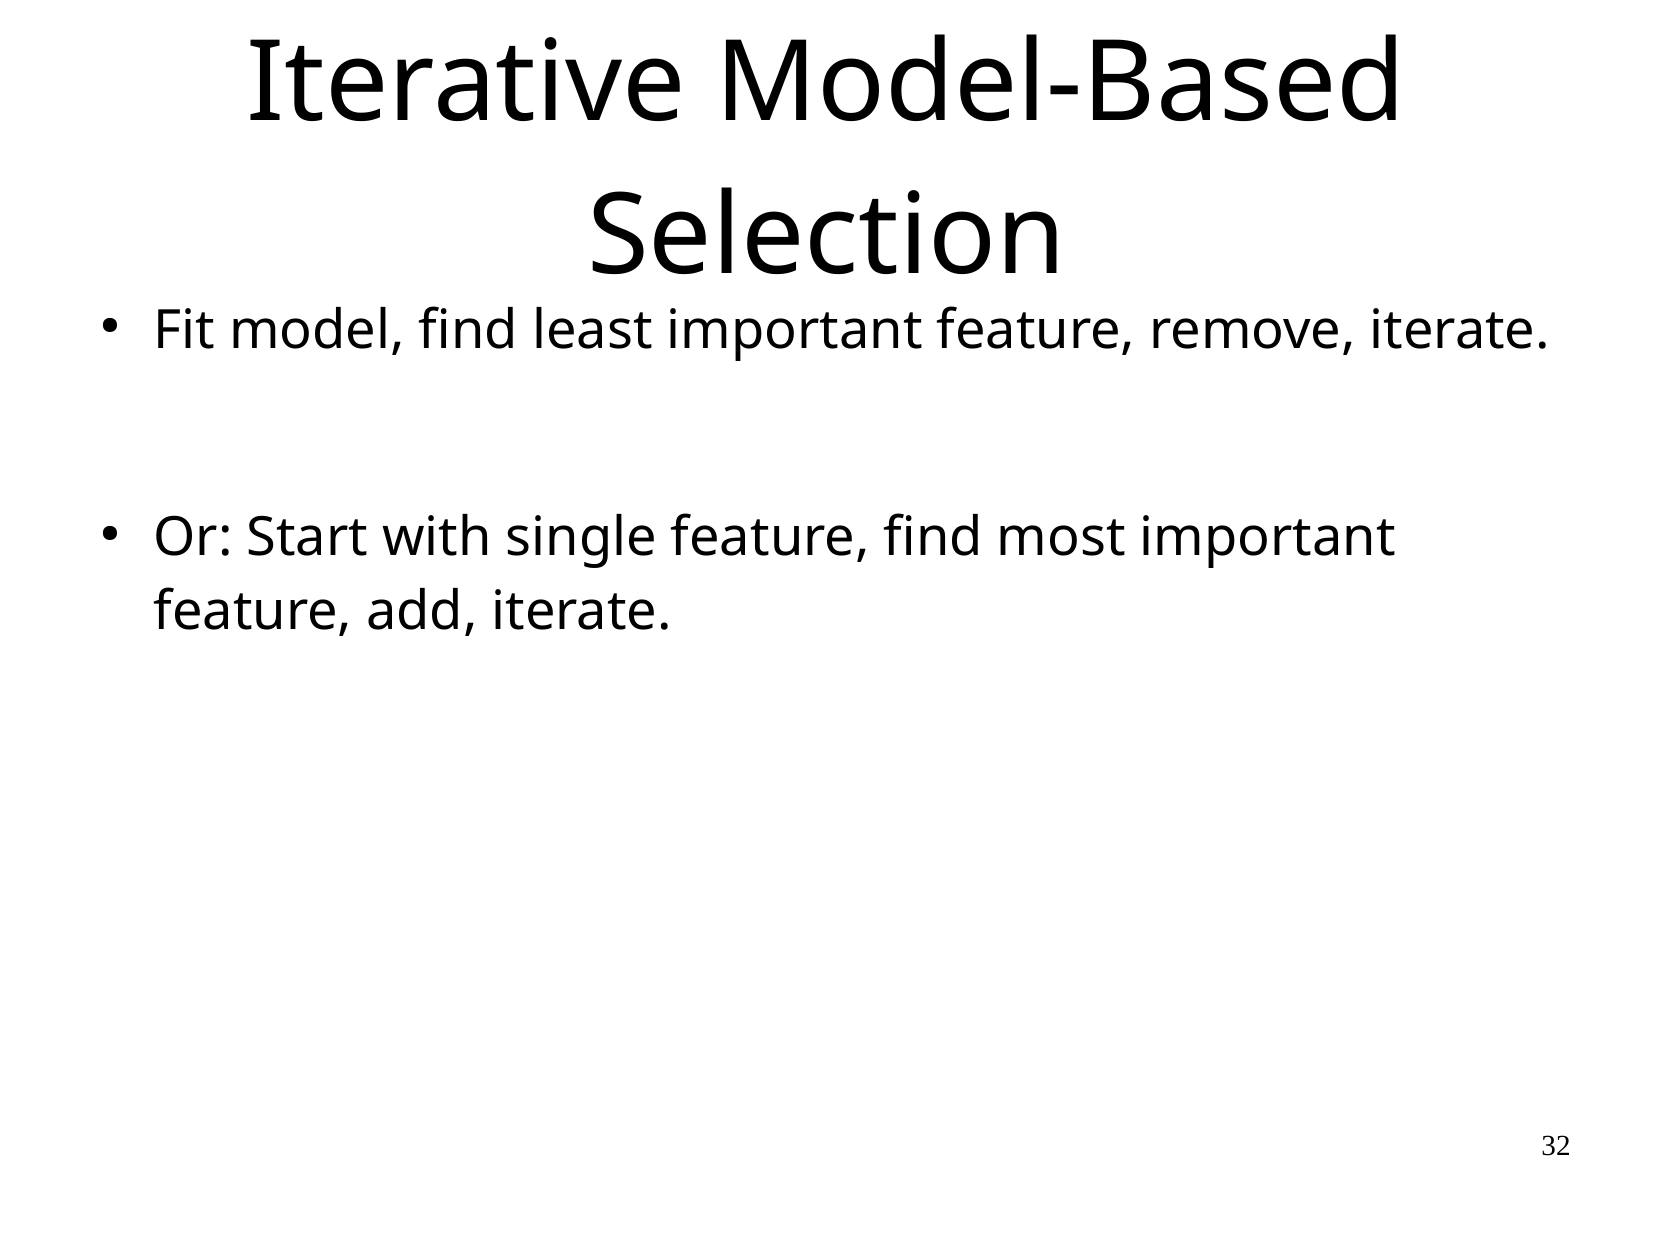

# Iterative Model-Based Selection
Fit model, find least important feature, remove, iterate.
Or: Start with single feature, find most important feature, add, iterate.
32